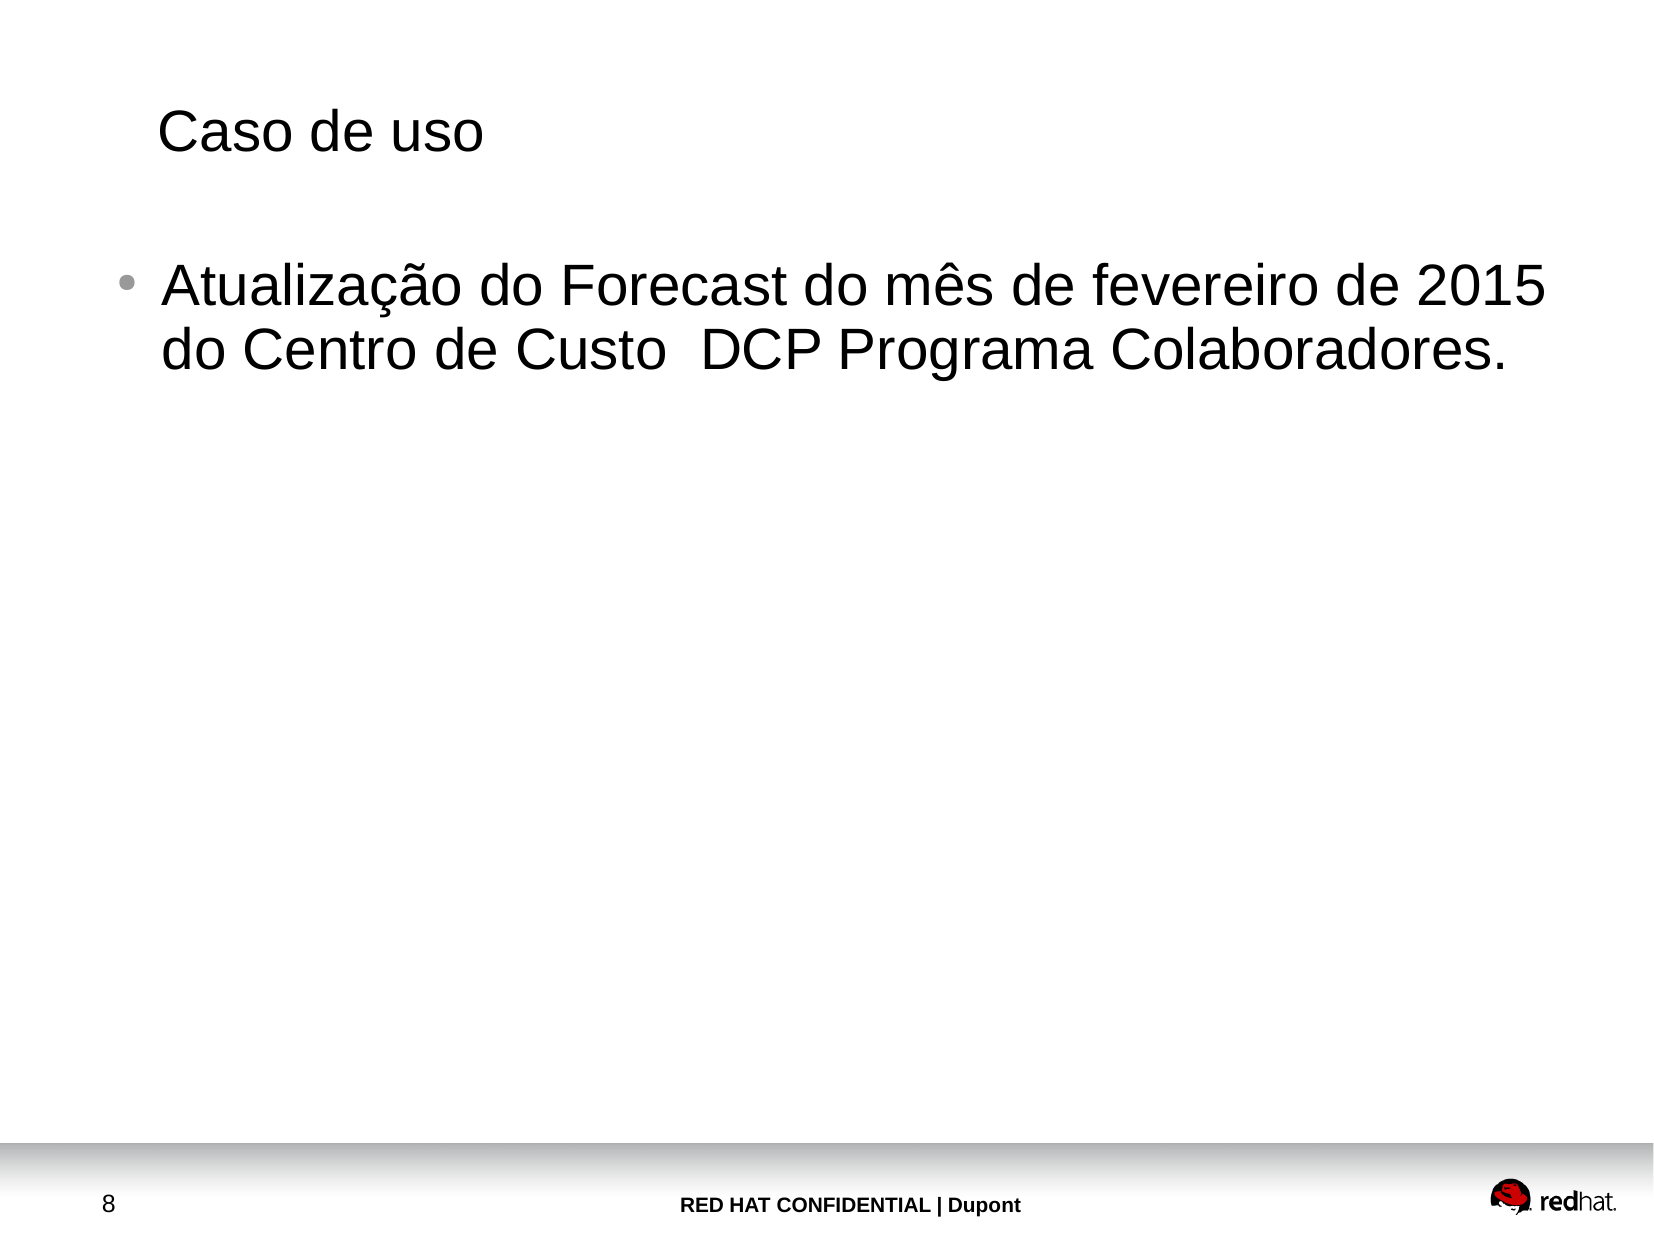

Caso de uso
Atualização do Forecast do mês de fevereiro de 2015 do Centro de Custo DCP Programa Colaboradores.